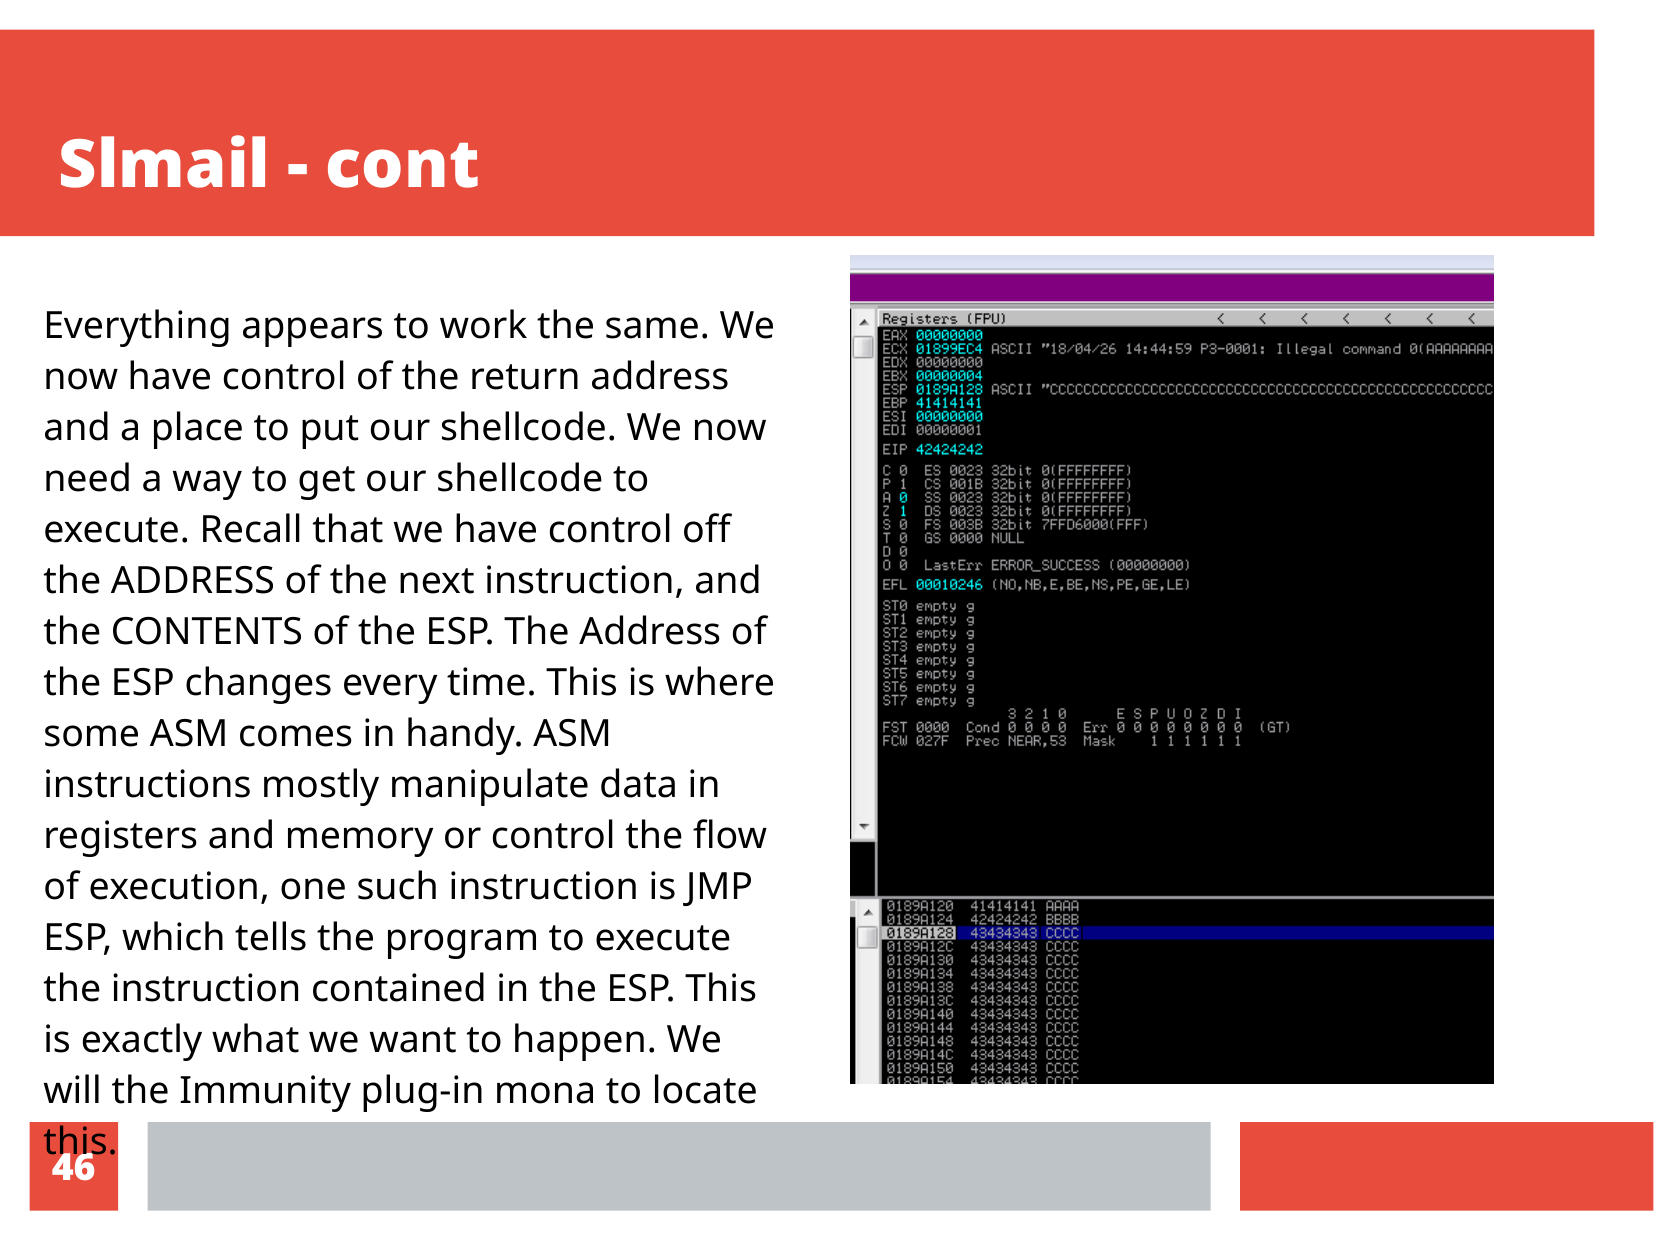

# Slmail - cont
Everything appears to work the same. We now have control of the return address and a place to put our shellcode. We now need a way to get our shellcode to execute. Recall that we have control off the ADDRESS of the next instruction, and the CONTENTS of the ESP. The Address of the ESP changes every time. This is where some ASM comes in handy. ASM instructions mostly manipulate data in registers and memory or control the flow of execution, one such instruction is JMP ESP, which tells the program to execute the instruction contained in the ESP. This is exactly what we want to happen. We will the Immunity plug-in mona to locate this.
46